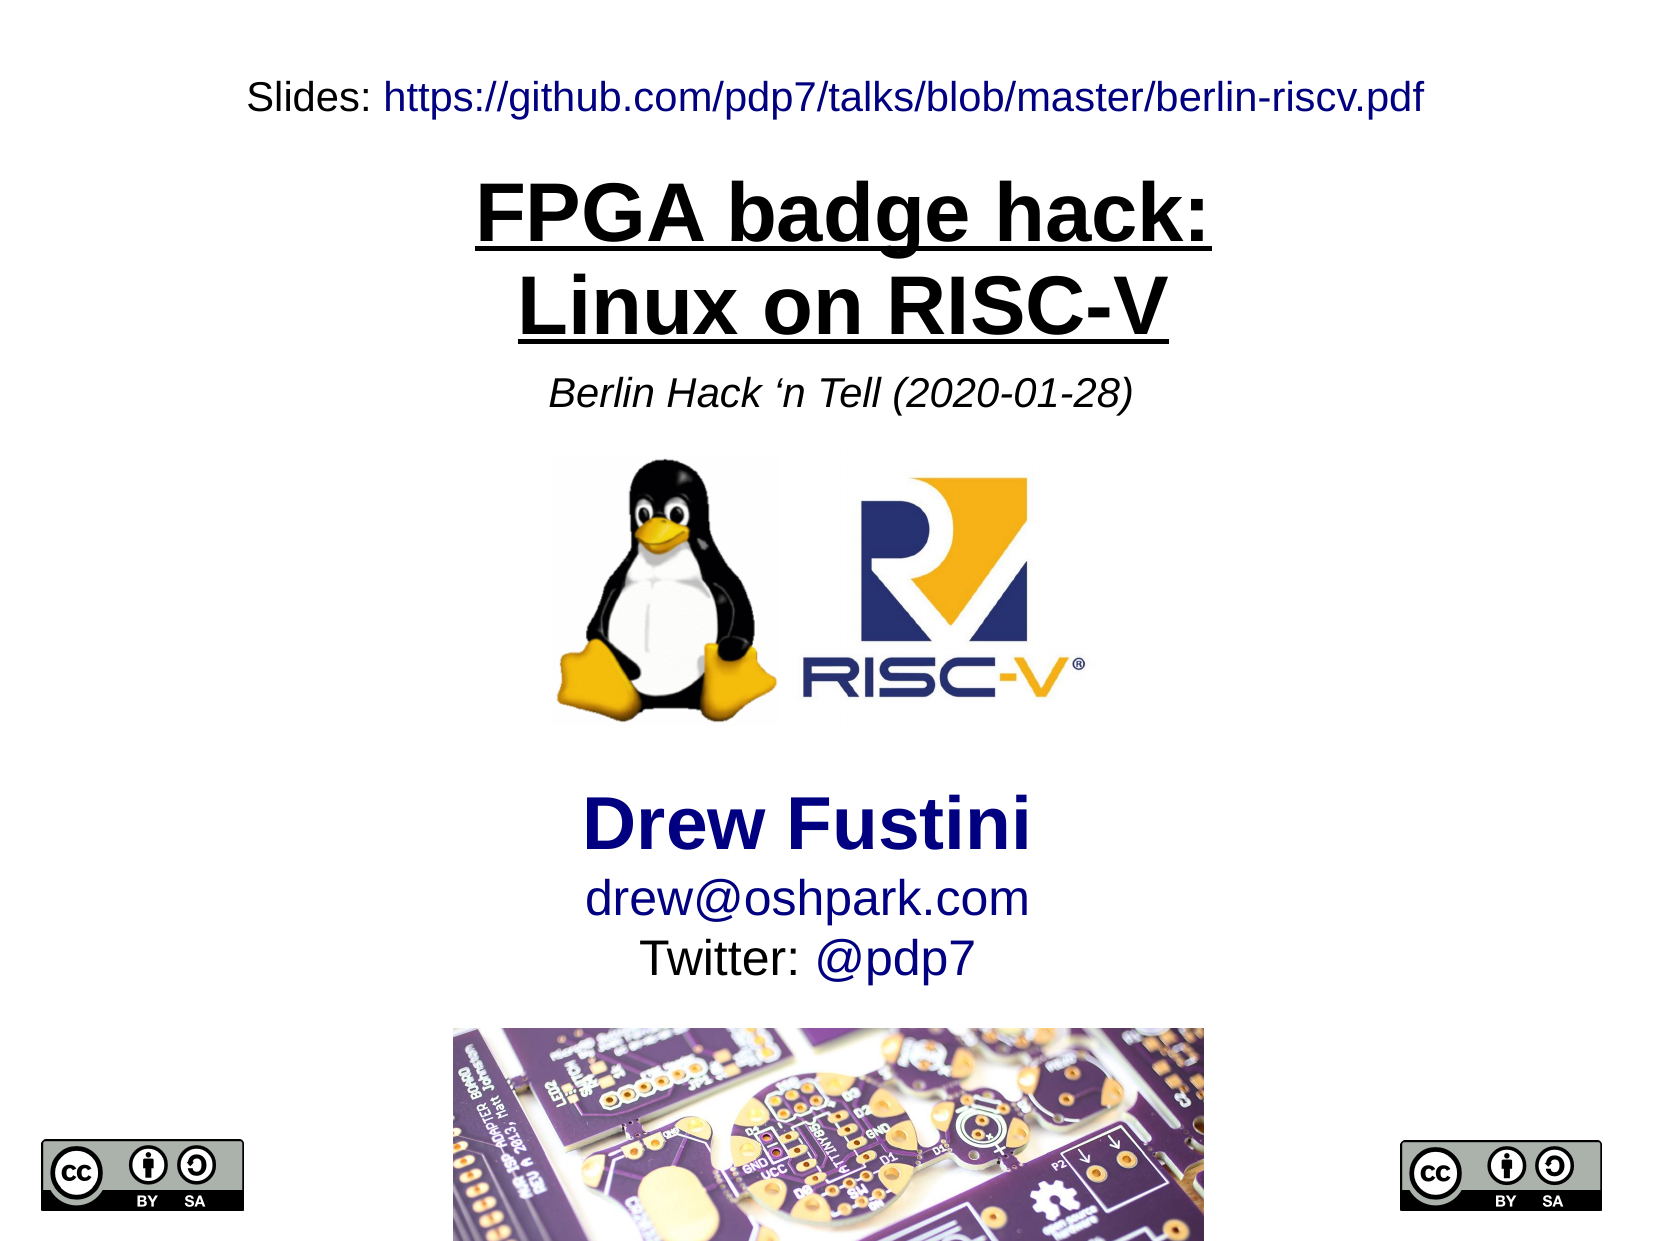

Drew Fustini
drew@oshpark.com
Twitter: @pdp7
Slides: https://github.com/pdp7/talks/blob/master/berlin-riscv.pdf
FPGA badge hack:
Linux on RISC-V
Berlin Hack ‘n Tell (2020-01-28)